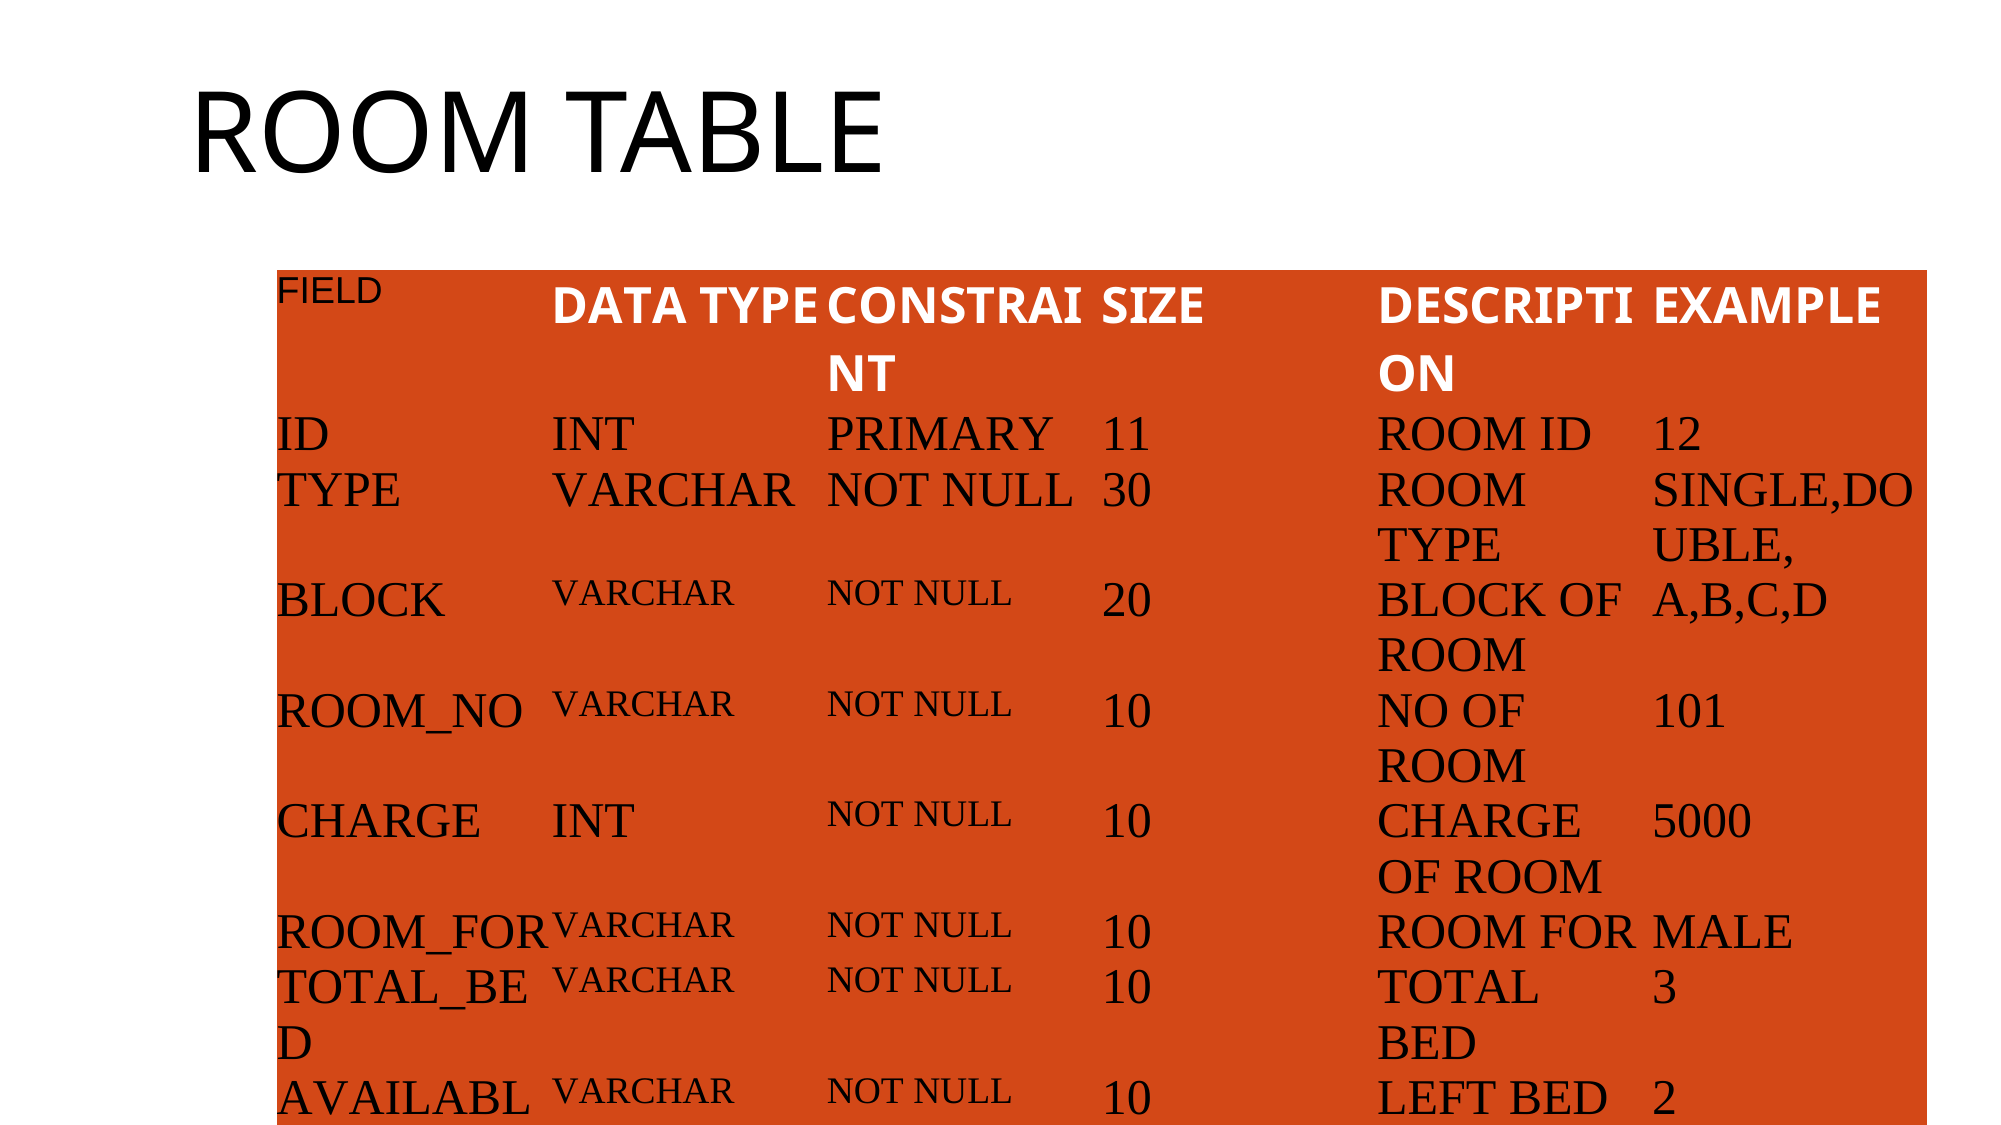

# ROOM TABLE
| FIELD | DATA TYPE | CONSTRAINT | SIZE | DESCRIPTION | EXAMPLE |
| --- | --- | --- | --- | --- | --- |
| ID | INT | PRIMARY | 11 | ROOM ID | 12 |
| TYPE | VARCHAR | NOT NULL | 30 | ROOM TYPE | SINGLE,DOUBLE, |
| BLOCK | VARCHAR | NOT NULL | 20 | BLOCK OF ROOM | A,B,C,D |
| ROOM\_NO | VARCHAR | NOT NULL | 10 | NO OF ROOM | 101 |
| CHARGE | INT | NOT NULL | 10 | CHARGE OF ROOM | 5000 |
| ROOM\_FOR | VARCHAR | NOT NULL | 10 | ROOM FOR | MALE |
| TOTAL\_BED | VARCHAR | NOT NULL | 10 | TOTAL BED | 3 |
| AVAILABLE\_BED | VARCHAR | NOT NULL | 10 | LEFT BED | 2 |